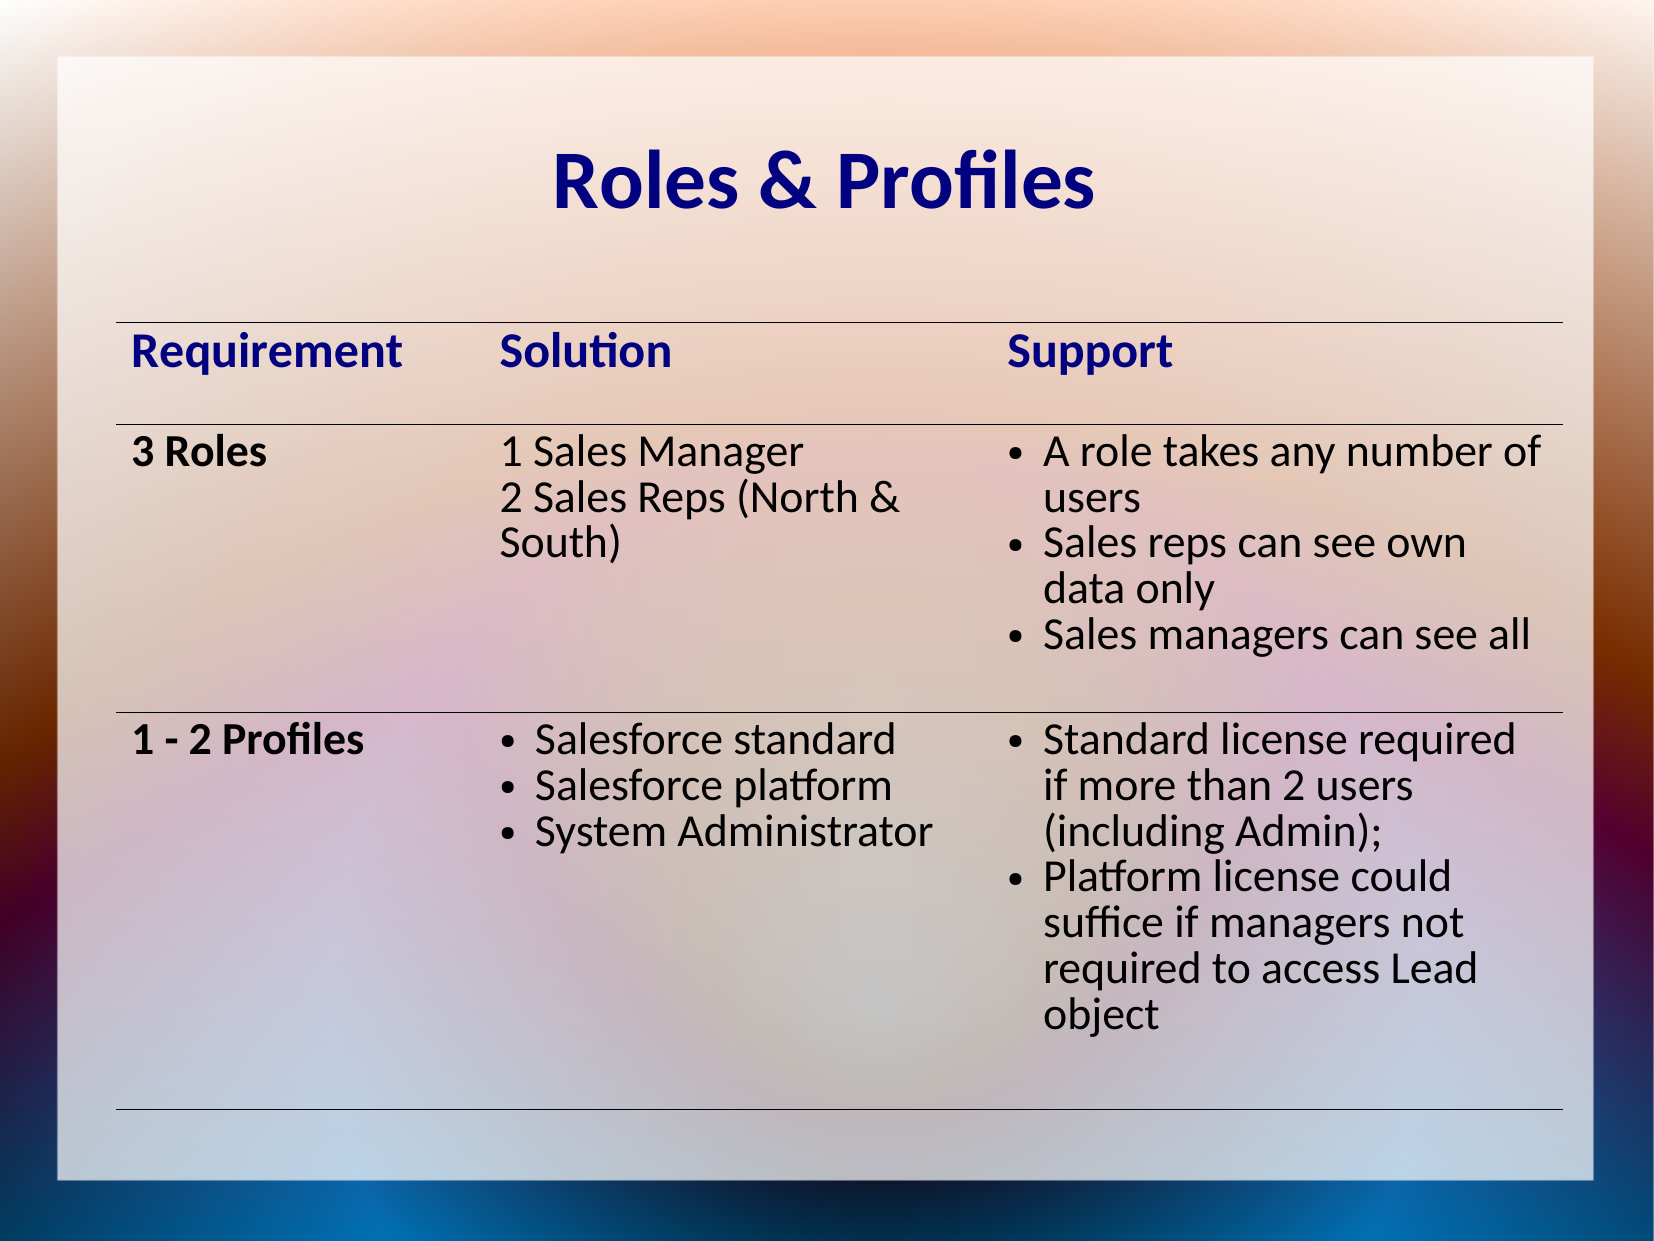

# Roles & Profiles
| Requirement | Solution | Support |
| --- | --- | --- |
| 3 Roles | 1 Sales Manager 2 Sales Reps (North & South) | A role takes any number of users Sales reps can see own data only Sales managers can see all |
| 1 - 2 Profiles | Salesforce standard Salesforce platform System Administrator | Standard license required if more than 2 users (including Admin); Platform license could suffice if managers not required to access Lead object |